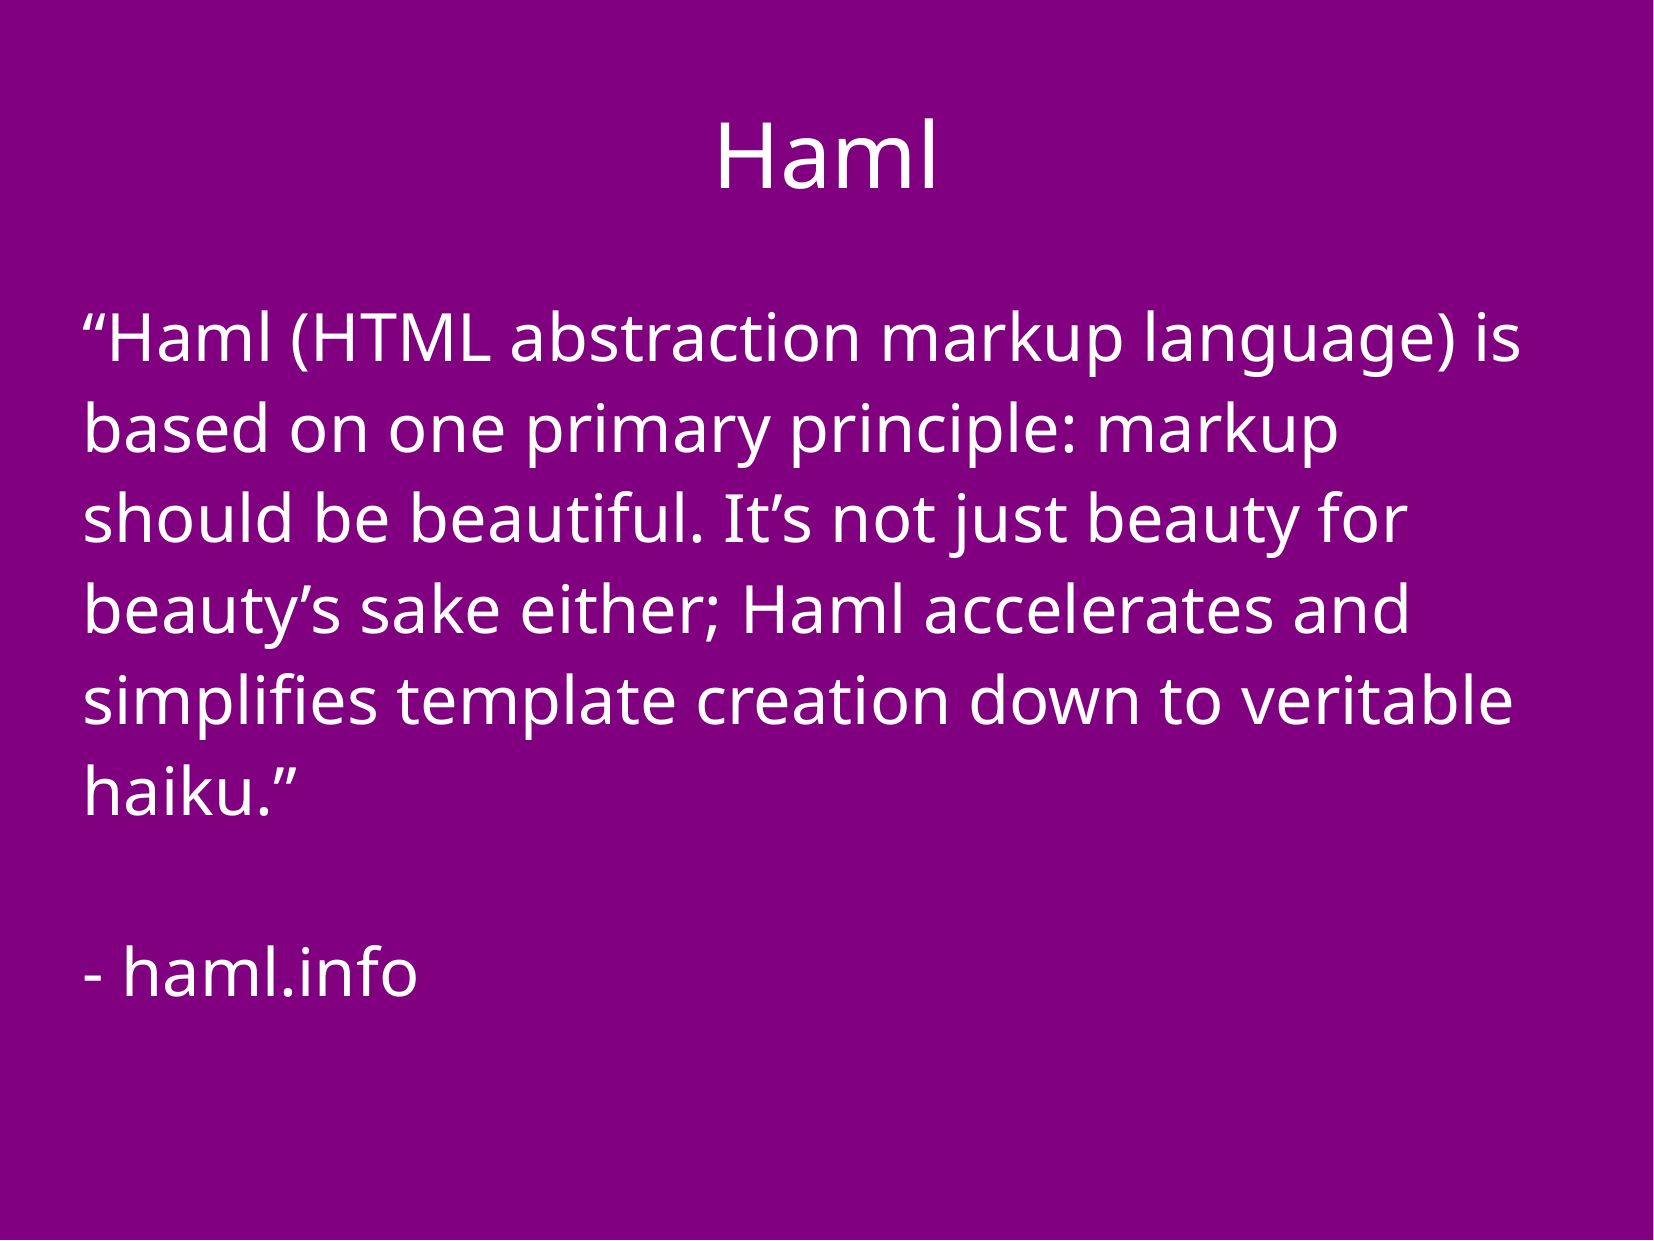

# Haml
“Haml (HTML abstraction markup language) is based on one primary principle: markup should be beautiful. It’s not just beauty for beauty’s sake either; Haml accelerates and simplifies template creation down to veritable haiku.”
- haml.info
“It makes writing HTML a hell of a lot easier. “
- Me